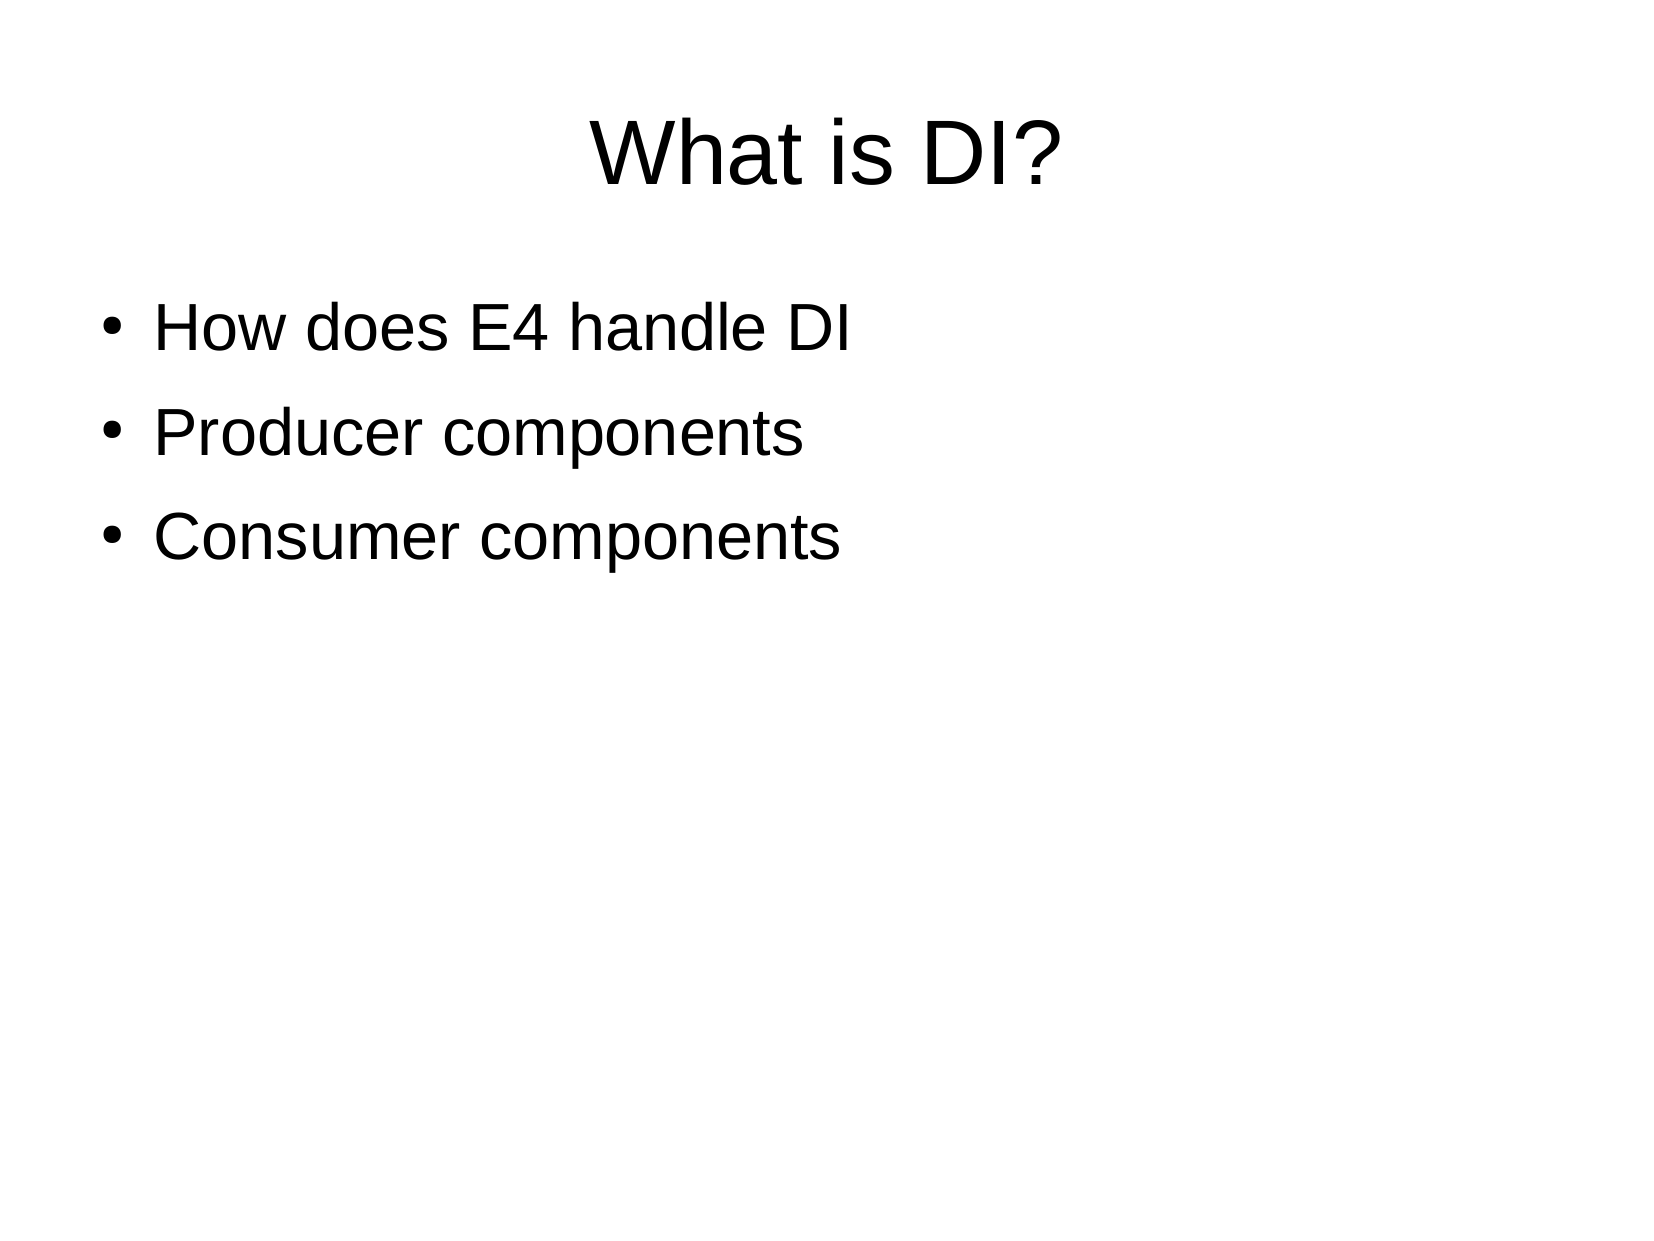

# What is DI?
How does E4 handle DI
Producer components
Consumer components